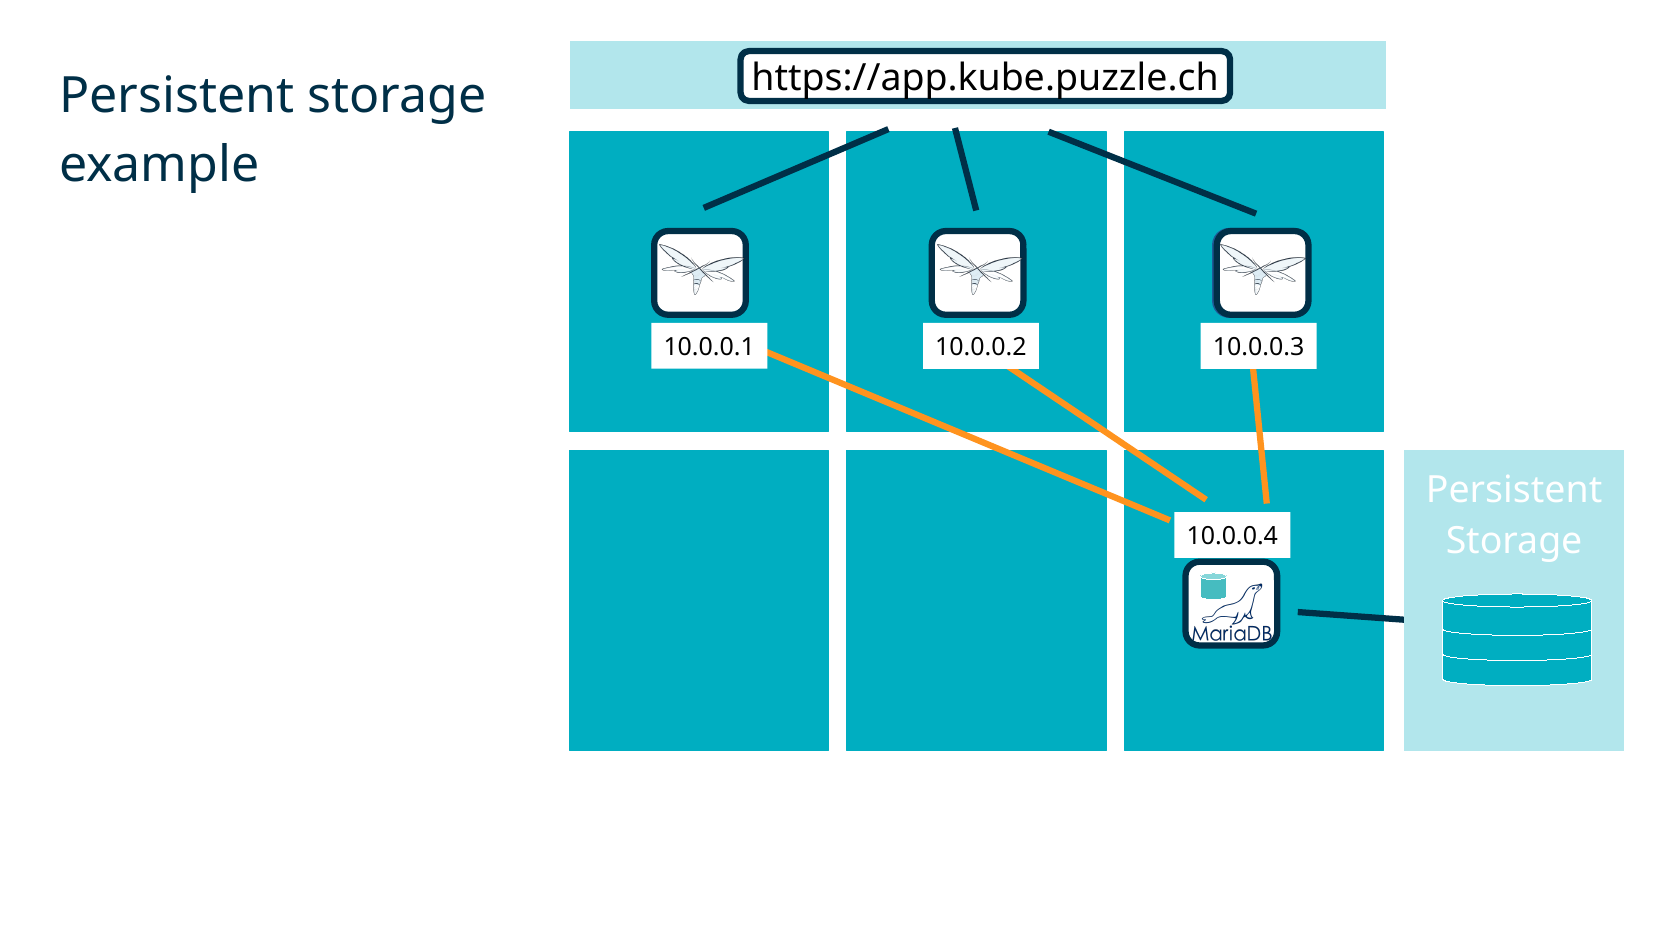

https://app.kube.puzzle.ch
# Persistent storage example
10.0.0.1
10.0.0.2
10.0.0.3
Persistent
Storage
10.0.0.4